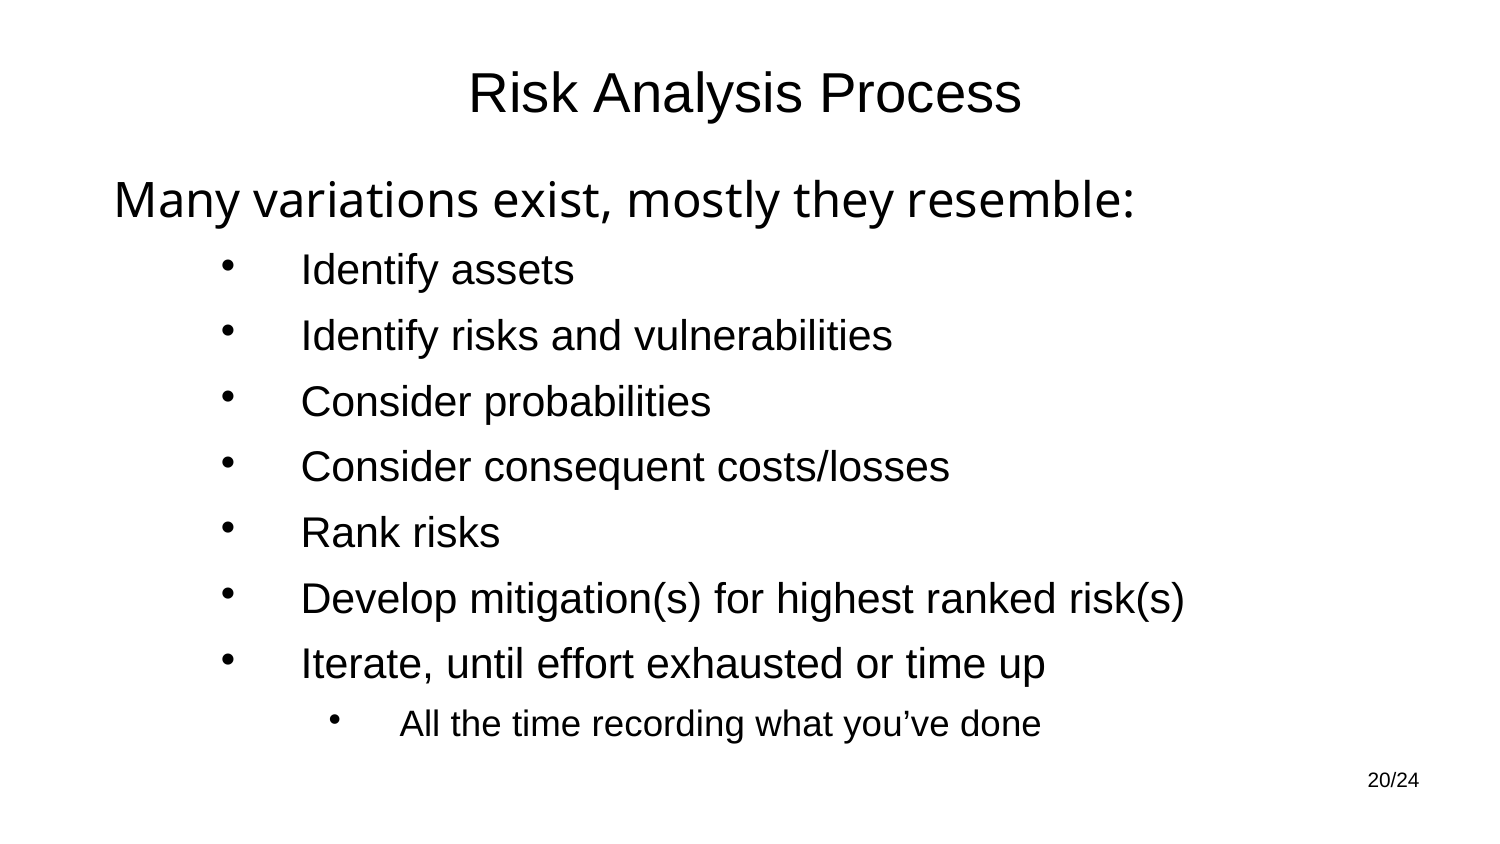

# Risk Analysis Process
Many variations exist, mostly they resemble:
Identify assets
Identify risks and vulnerabilities
Consider probabilities
Consider consequent costs/losses
Rank risks
Develop mitigation(s) for highest ranked risk(s)
Iterate, until effort exhausted or time up
All the time recording what you’ve done